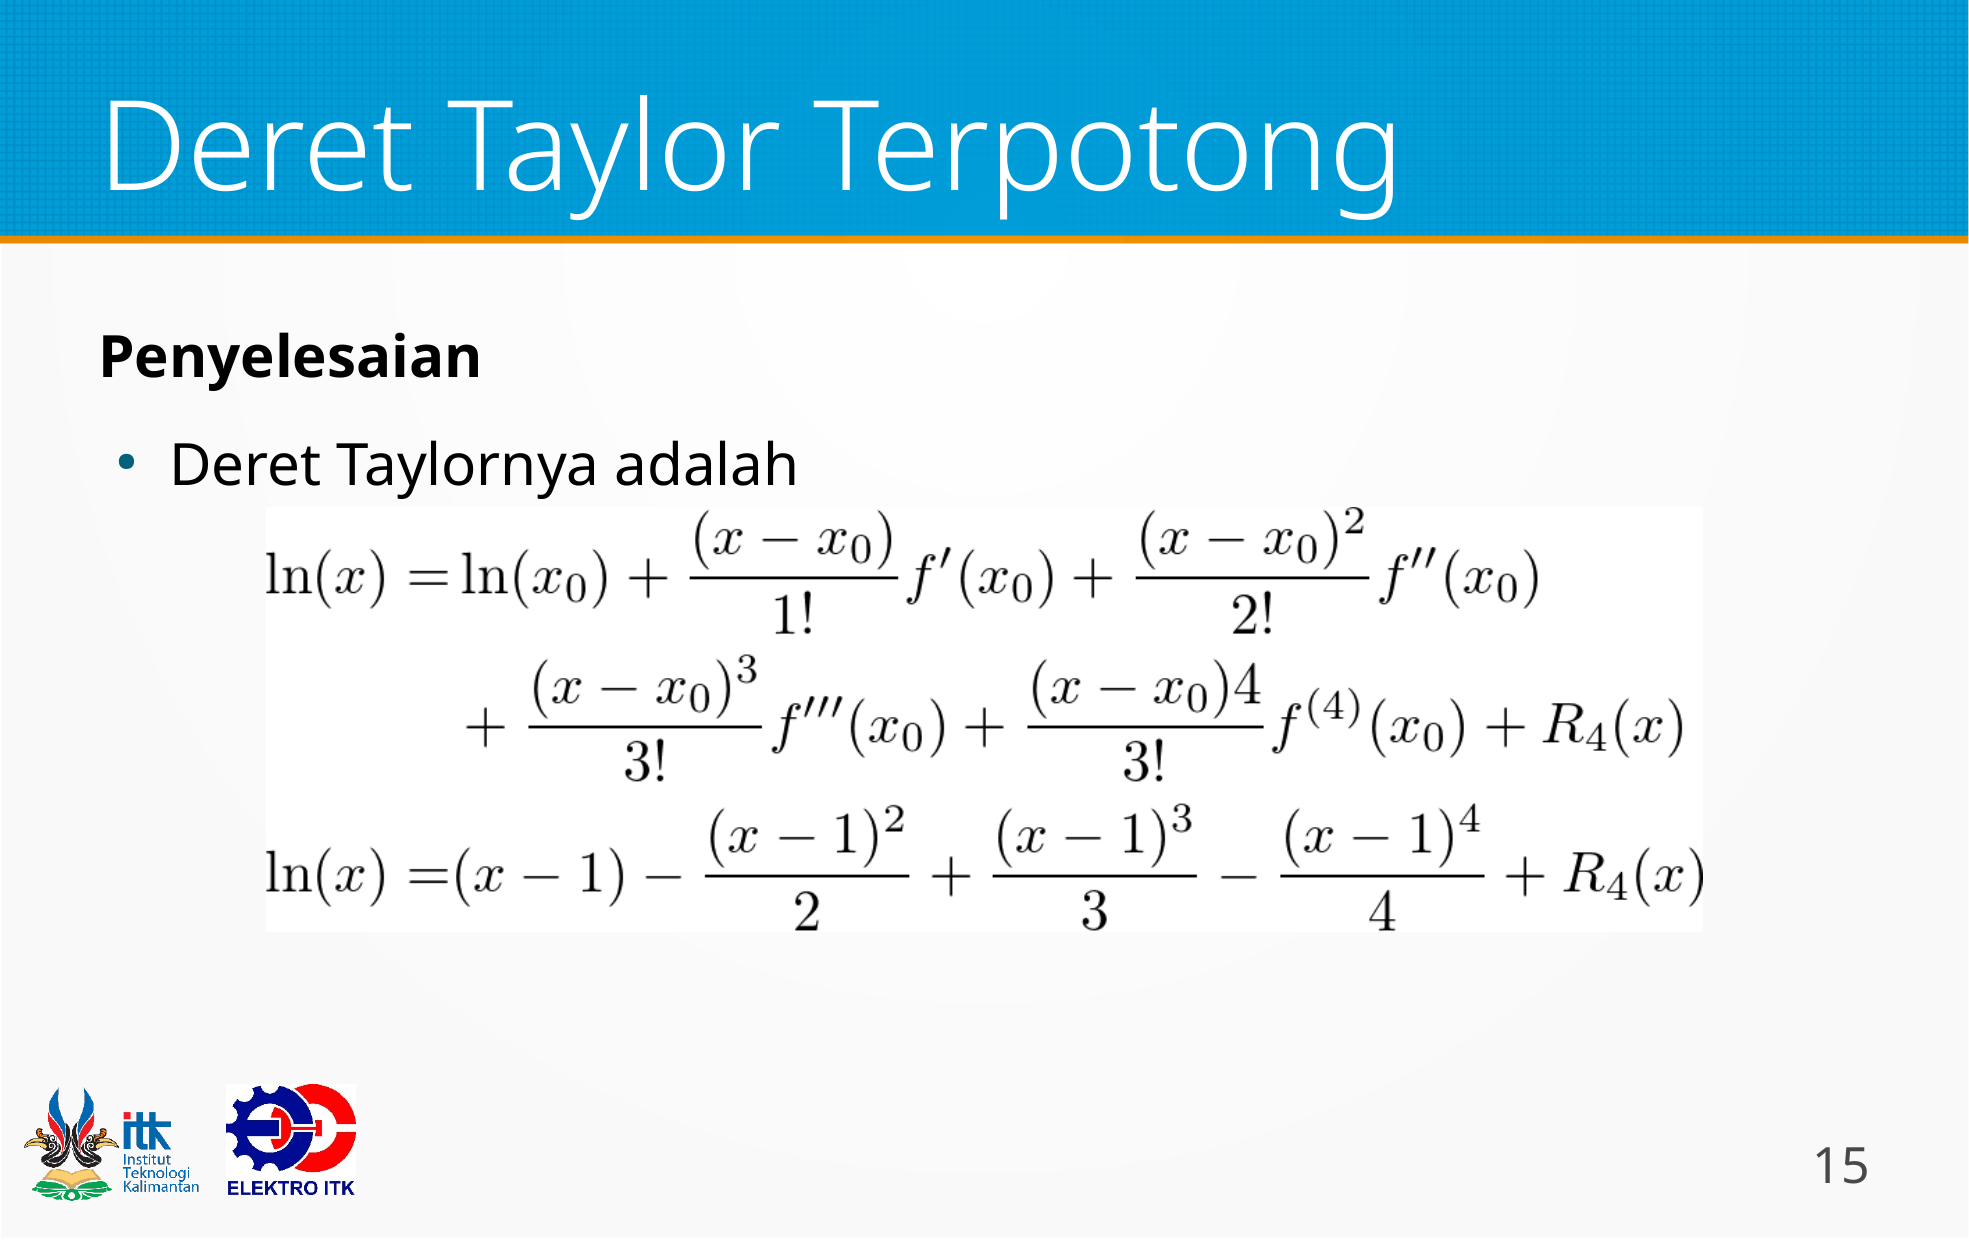

# Deret Taylor Terpotong
Penyelesaian
Deret Taylornya adalah
15